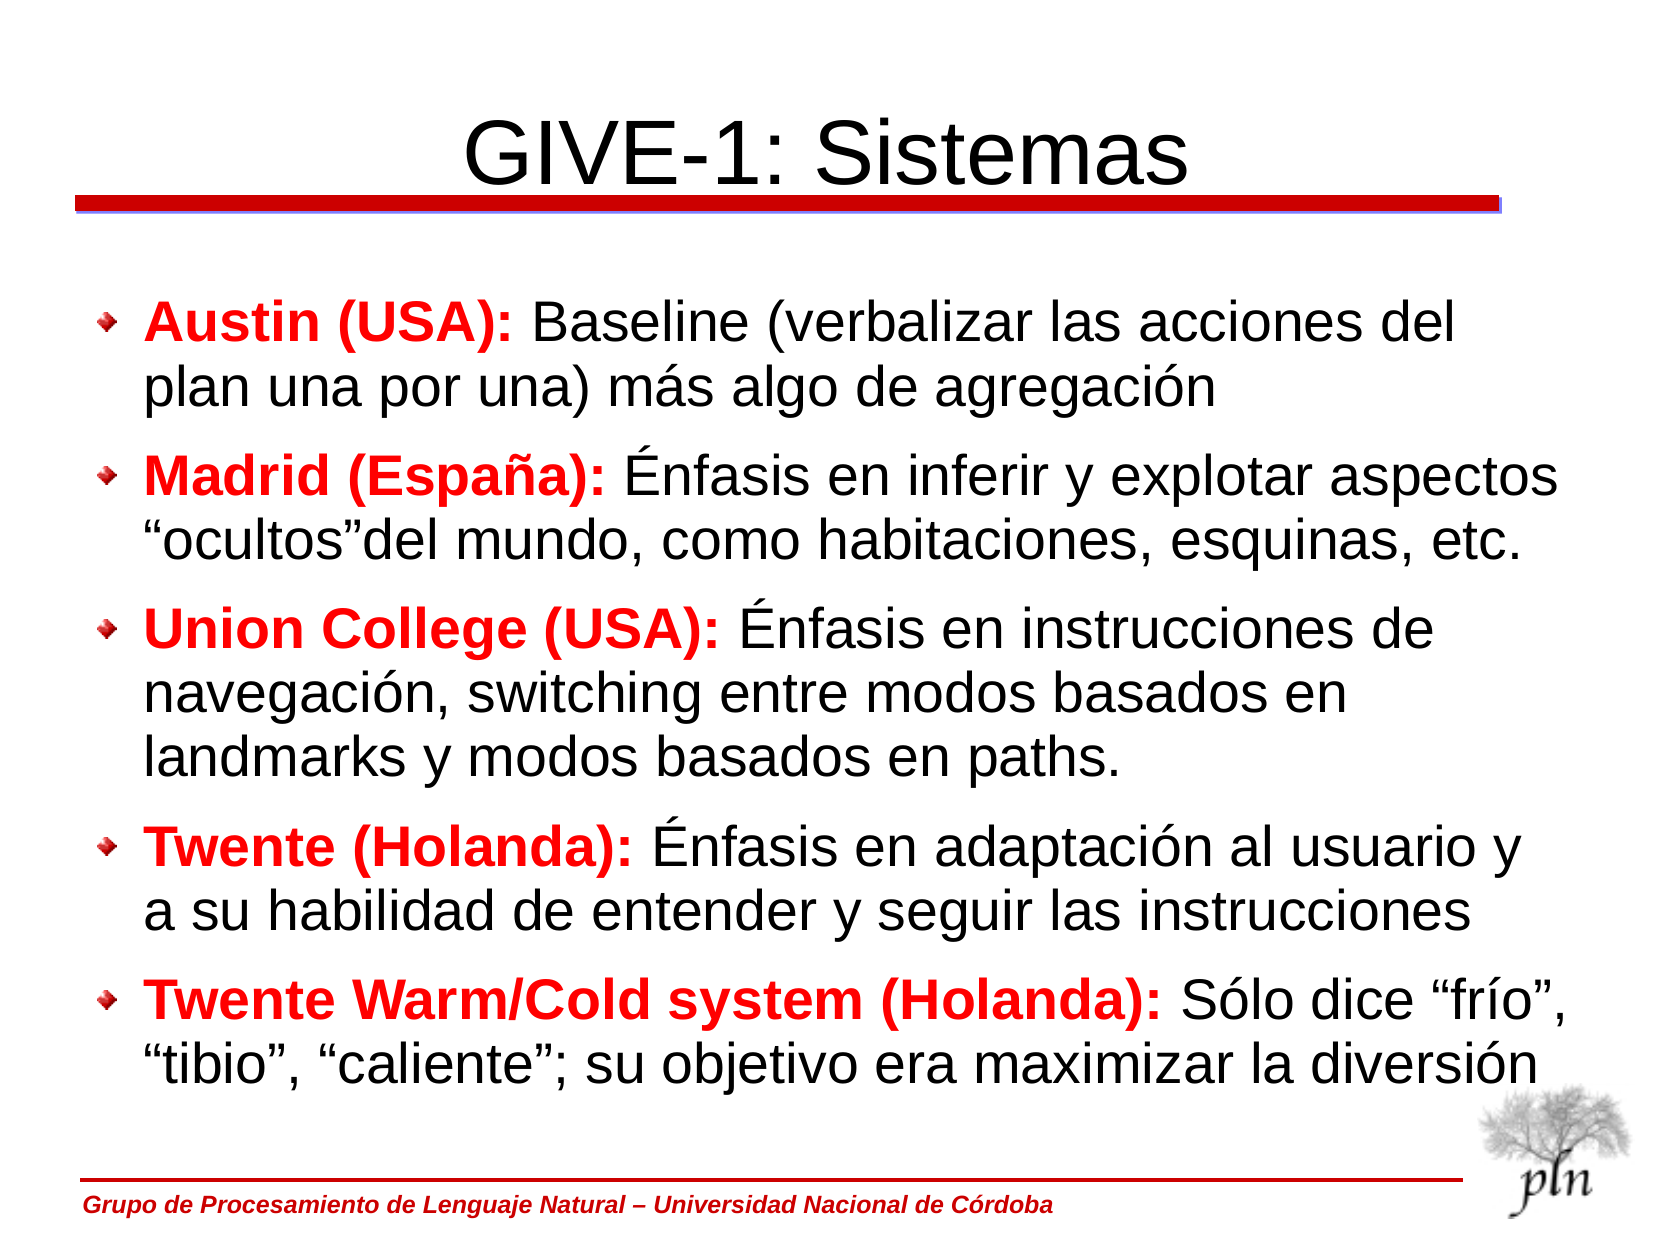

# GIVE-1: Sistemas
Austin (USA): Baseline (verbalizar las acciones del plan una por una) más algo de agregación
Madrid (España): Énfasis en inferir y explotar aspectos “ocultos”del mundo, como habitaciones, esquinas, etc.
Union College (USA): Énfasis en instrucciones de navegación, switching entre modos basados en landmarks y modos basados en paths.
Twente (Holanda): Énfasis en adaptación al usuario y a su habilidad de entender y seguir las instrucciones
Twente Warm/Cold system (Holanda): Sólo dice “frío”, “tibio”, “caliente”; su objetivo era maximizar la diversión